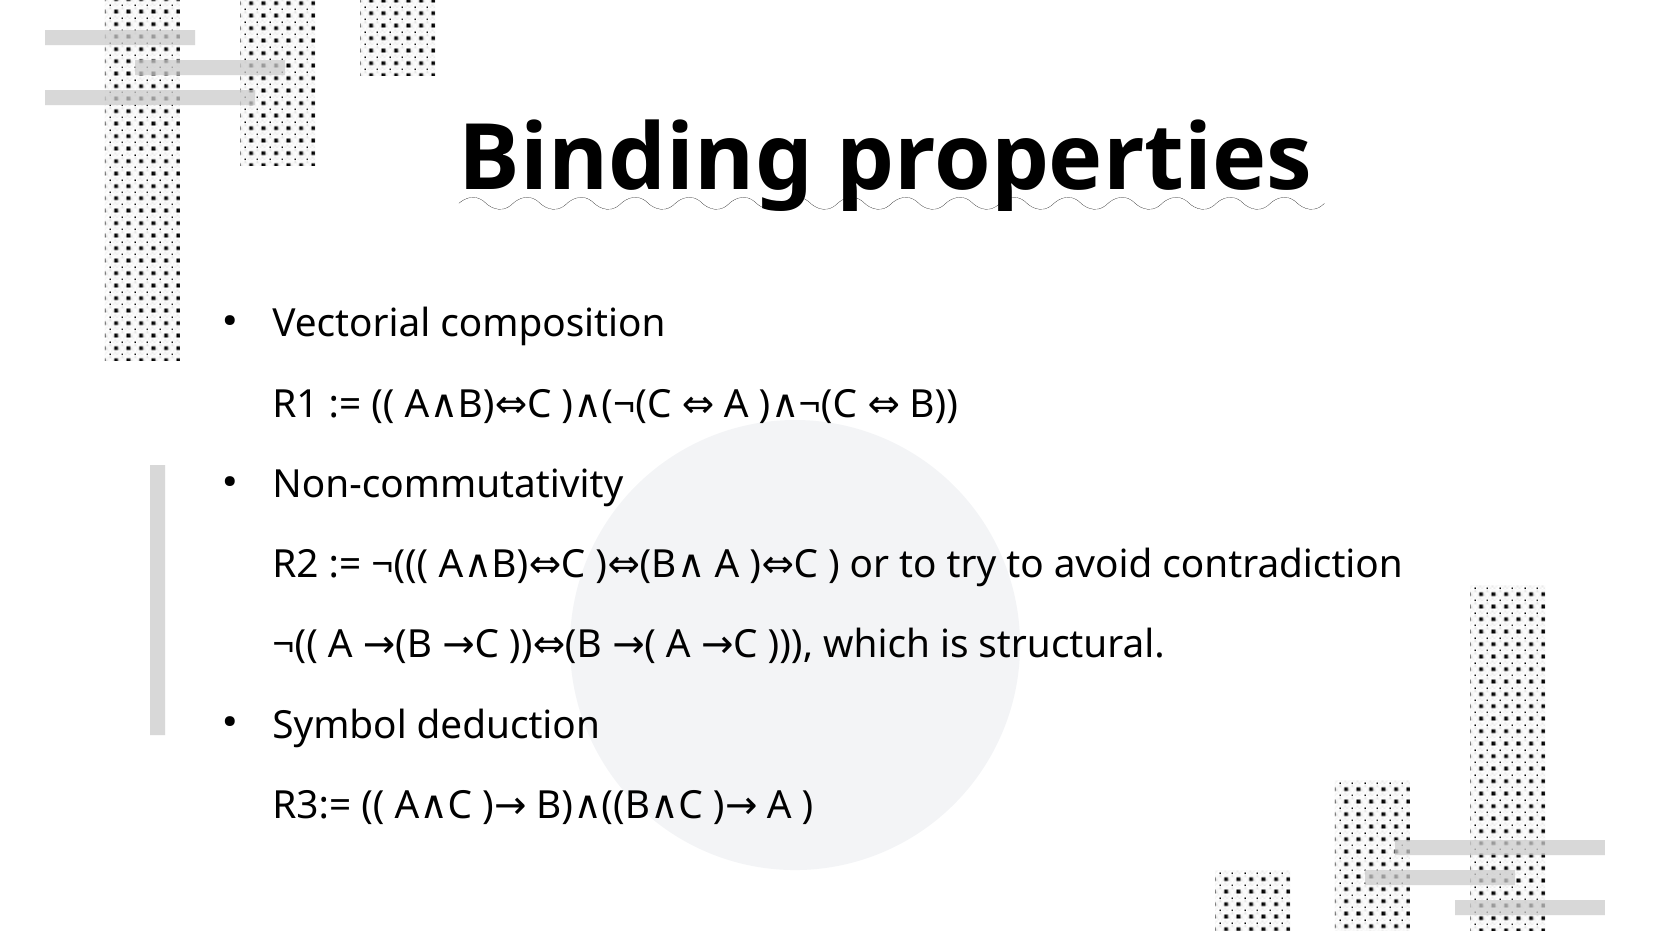

# Binding properties
Vectorial composition
R1 := (( A∧B)⇔C )∧(¬(C ⇔ A )∧¬(C ⇔ B))
Non-commutativity
R2 := ¬((( A∧B)⇔C )⇔(B∧ A )⇔C ) or to try to avoid contradiction
¬(( A →(B →C ))⇔(B →( A →C ))), which is structural.
Symbol deduction
R3:= (( A∧C )→ B)∧((B∧C )→ A )